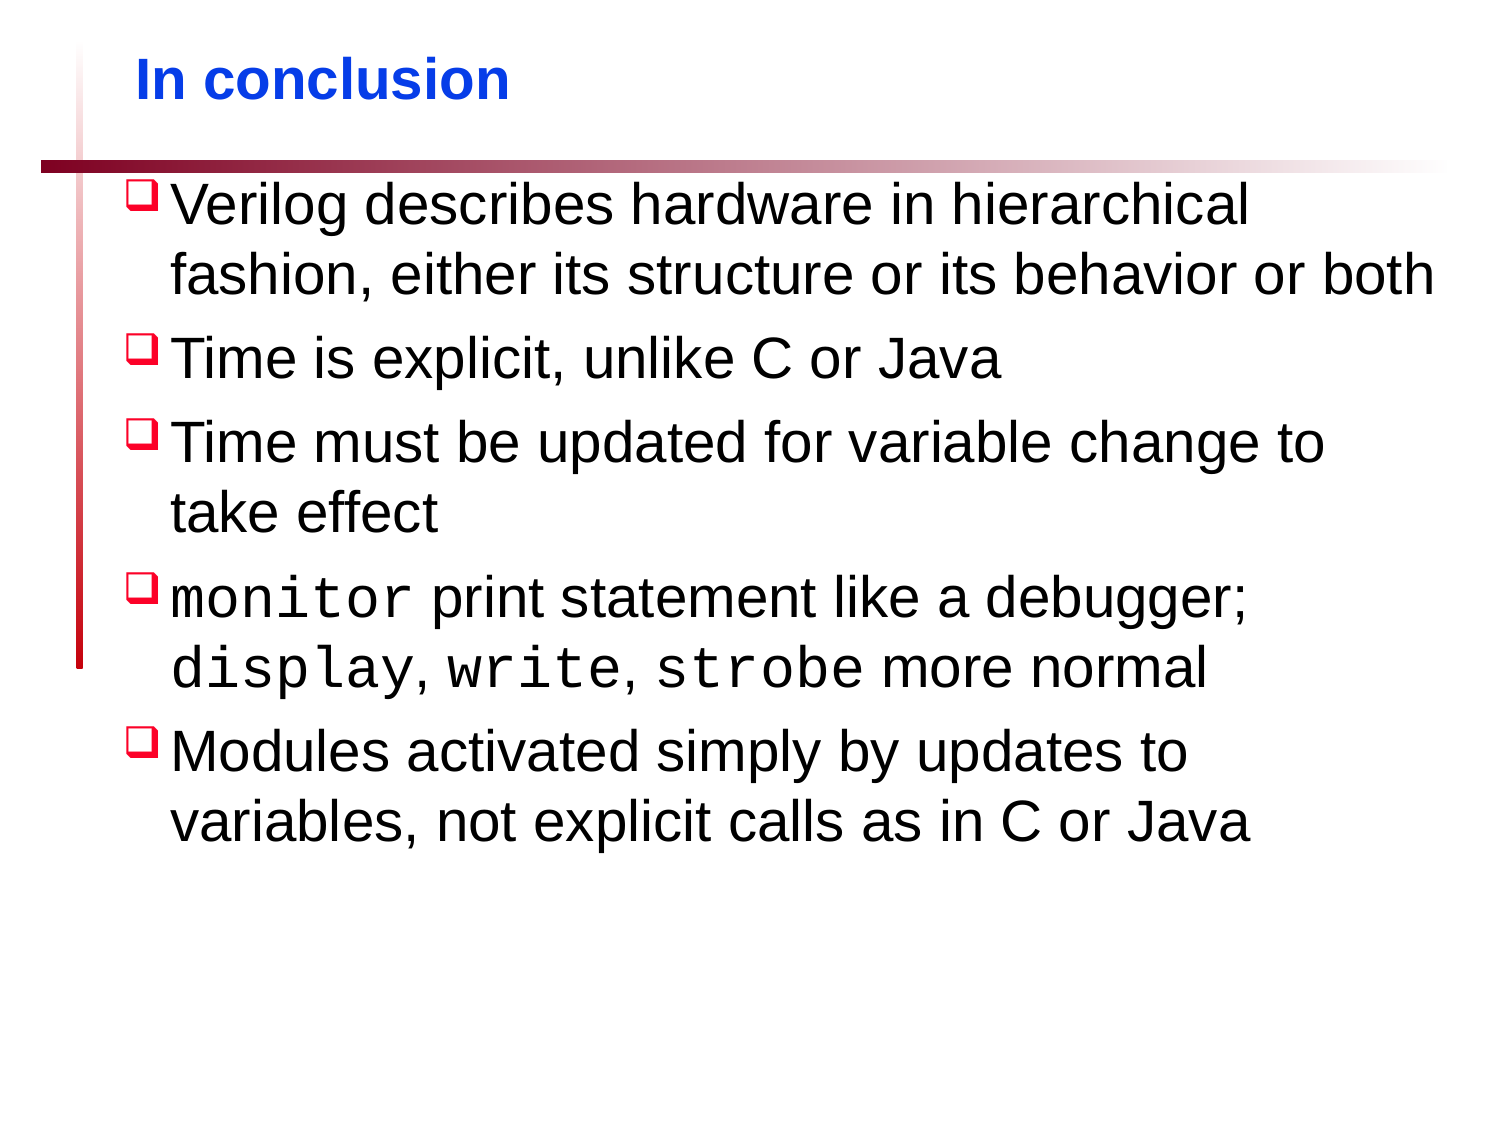

# In conclusion
Verilog describes hardware in hierarchical fashion, either its structure or its behavior or both
Time is explicit, unlike C or Java
Time must be updated for variable change to take effect
monitor print statement like a debugger; display, write, strobe more normal
Modules activated simply by updates to variables, not explicit calls as in C or Java